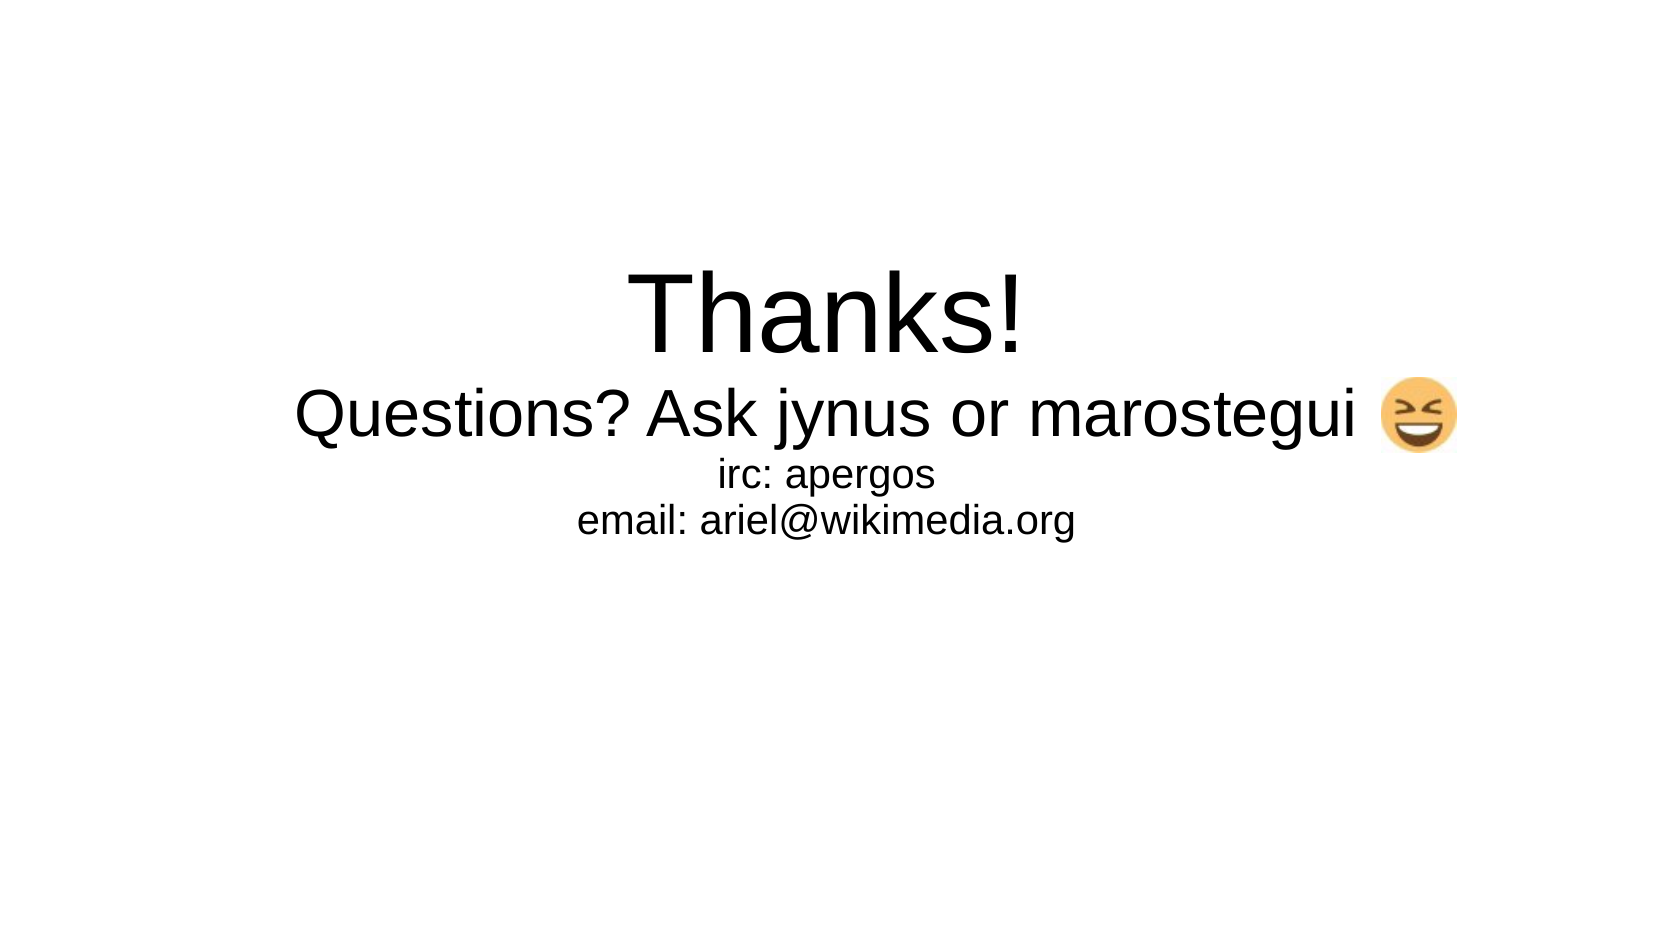

# Thanks!
Questions? Ask jynus or marostegui
irc: apergos
email: ariel@wikimedia.org